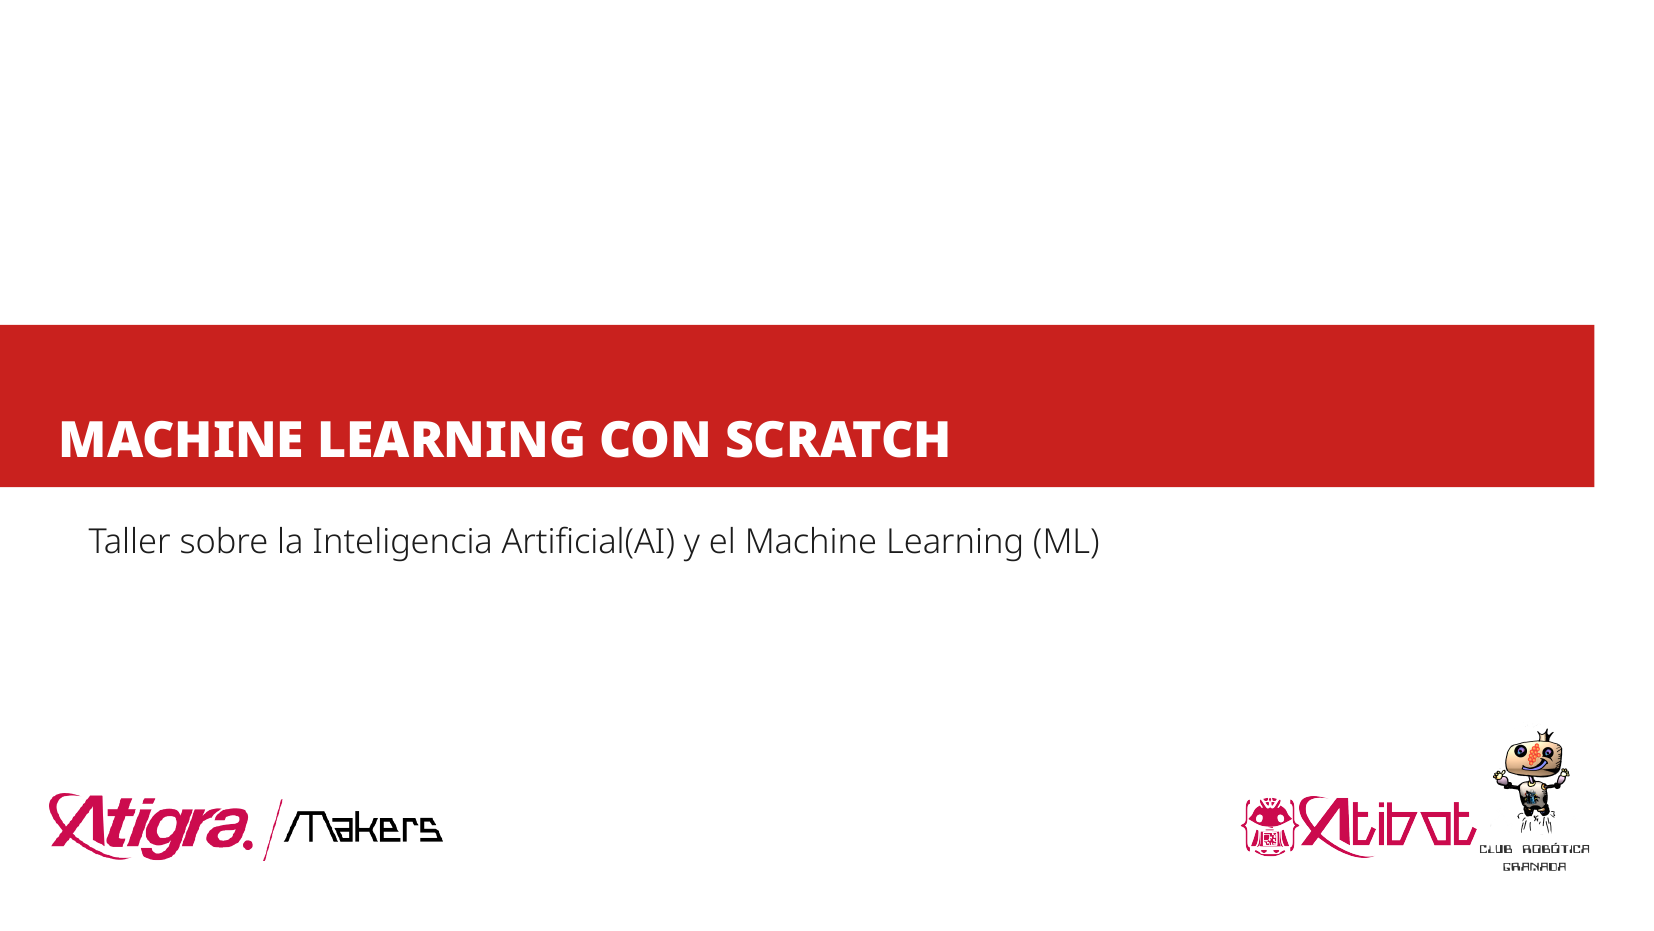

# MACHINE LEARNING CON SCRATCH
Taller sobre la Inteligencia Artificial(AI) y el Machine Learning (ML)